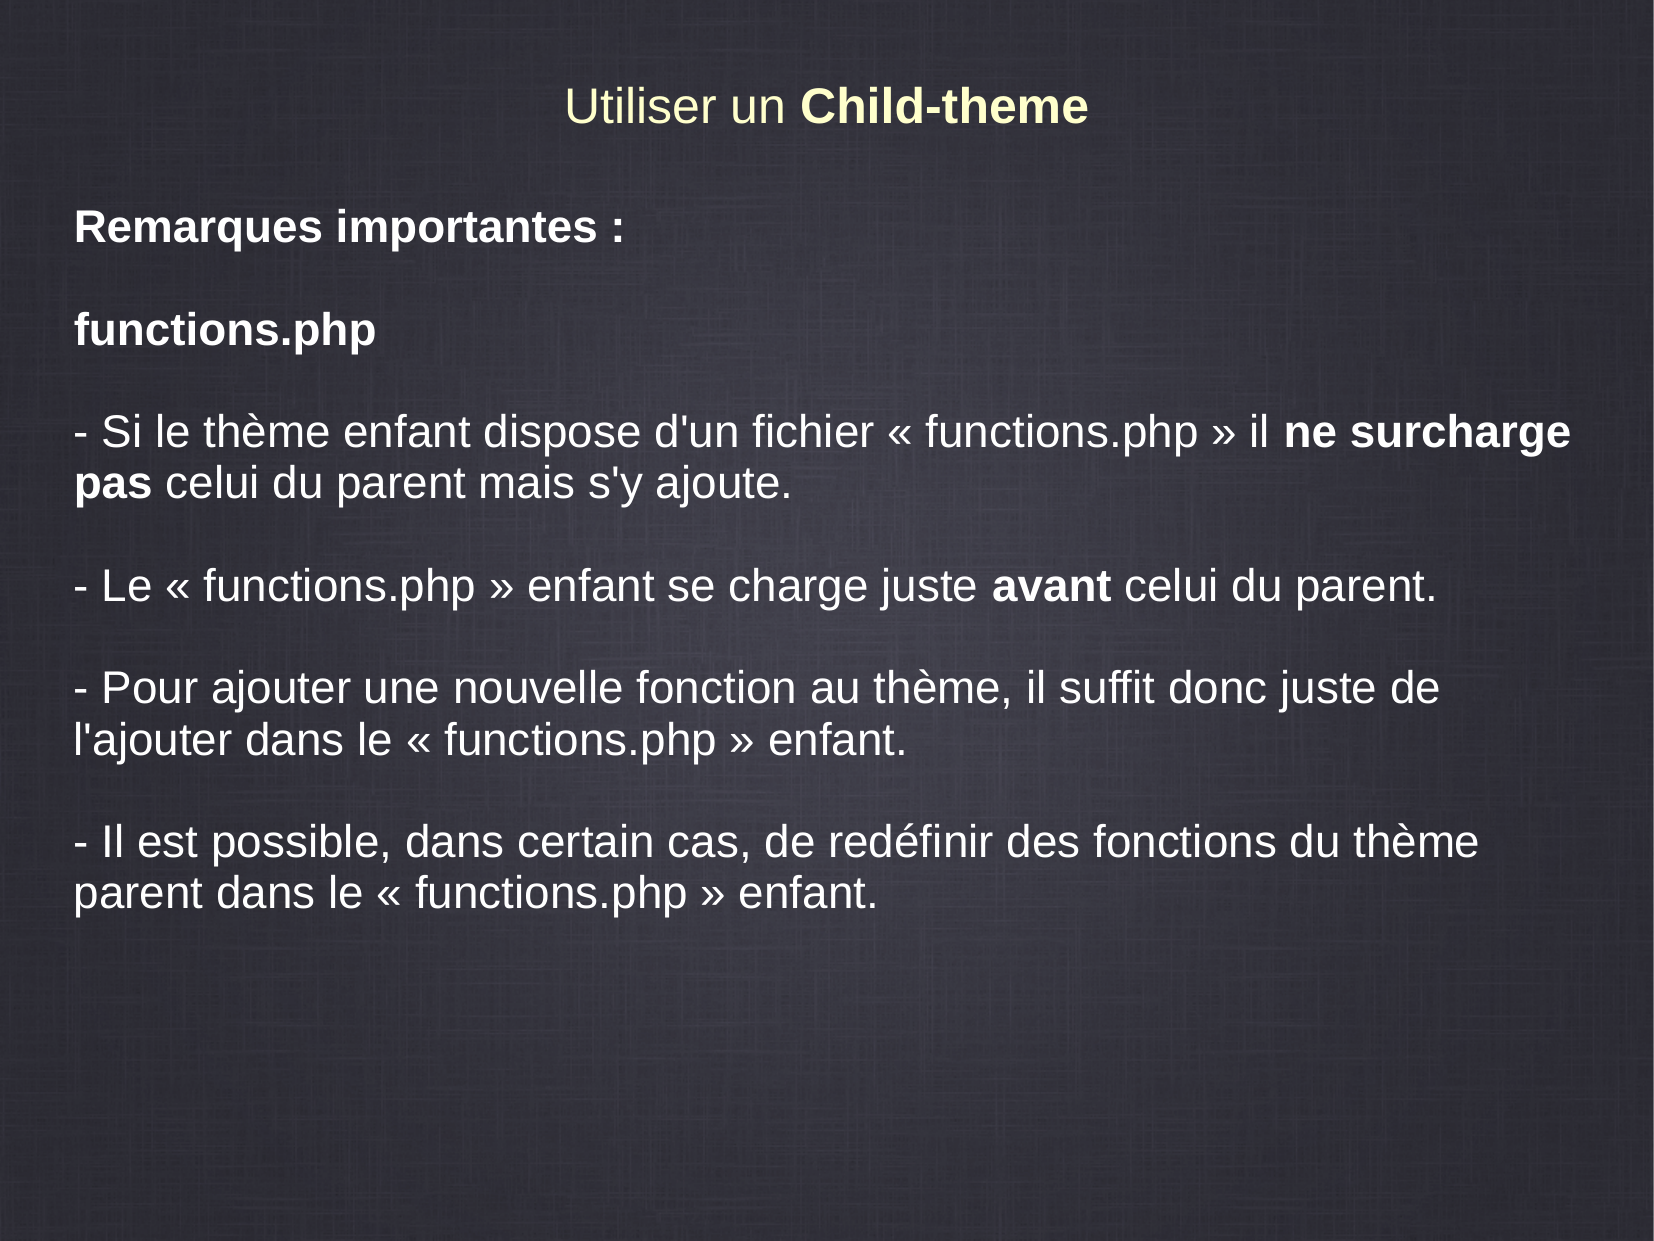

Utiliser un Child-theme
Remarques importantes :
functions.php
- Si le thème enfant dispose d'un fichier « functions.php » il ne surcharge pas celui du parent mais s'y ajoute.
- Le « functions.php » enfant se charge juste avant celui du parent.
- Pour ajouter une nouvelle fonction au thème, il suffit donc juste de l'ajouter dans le « functions.php » enfant.
- Il est possible, dans certain cas, de redéfinir des fonctions du thème parent dans le « functions.php » enfant.